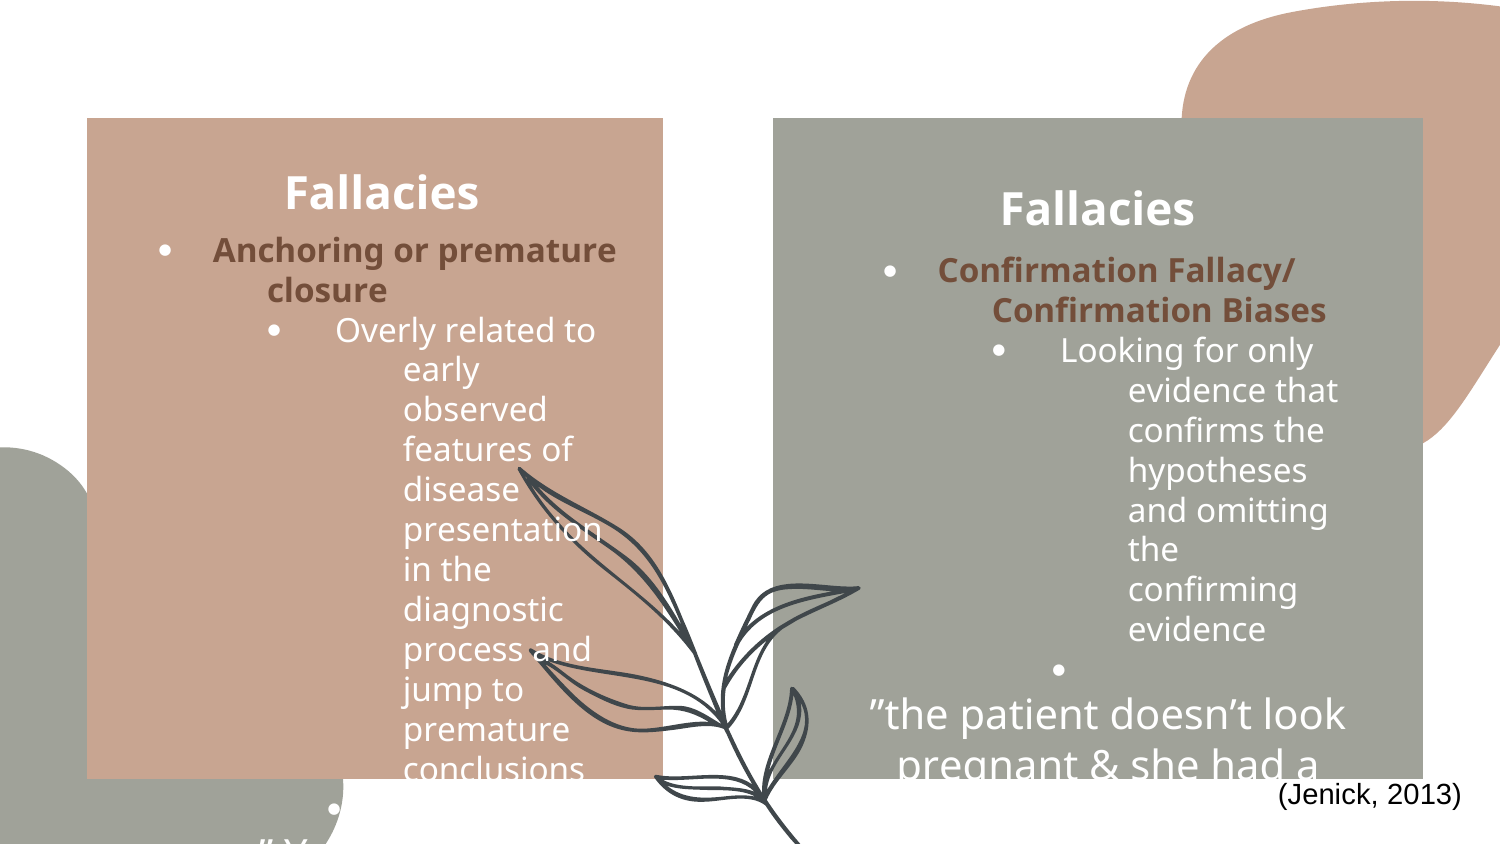

Fallacies
Fallacies
Anchoring or premature closure
Overly related to early observed features of disease presentation in the diagnostic process and jump to premature conclusions
” Your BMI is underweight this explains the amenorrhea ”
Confirmation Fallacy/ Confirmation Biases
Looking for only evidence that confirms the hypotheses and omitting the confirming evidence
”the patient doesn’t look pregnant & she had a negative pregnancy test, she's obviously anorexic! ”
(Jenick, 2013)